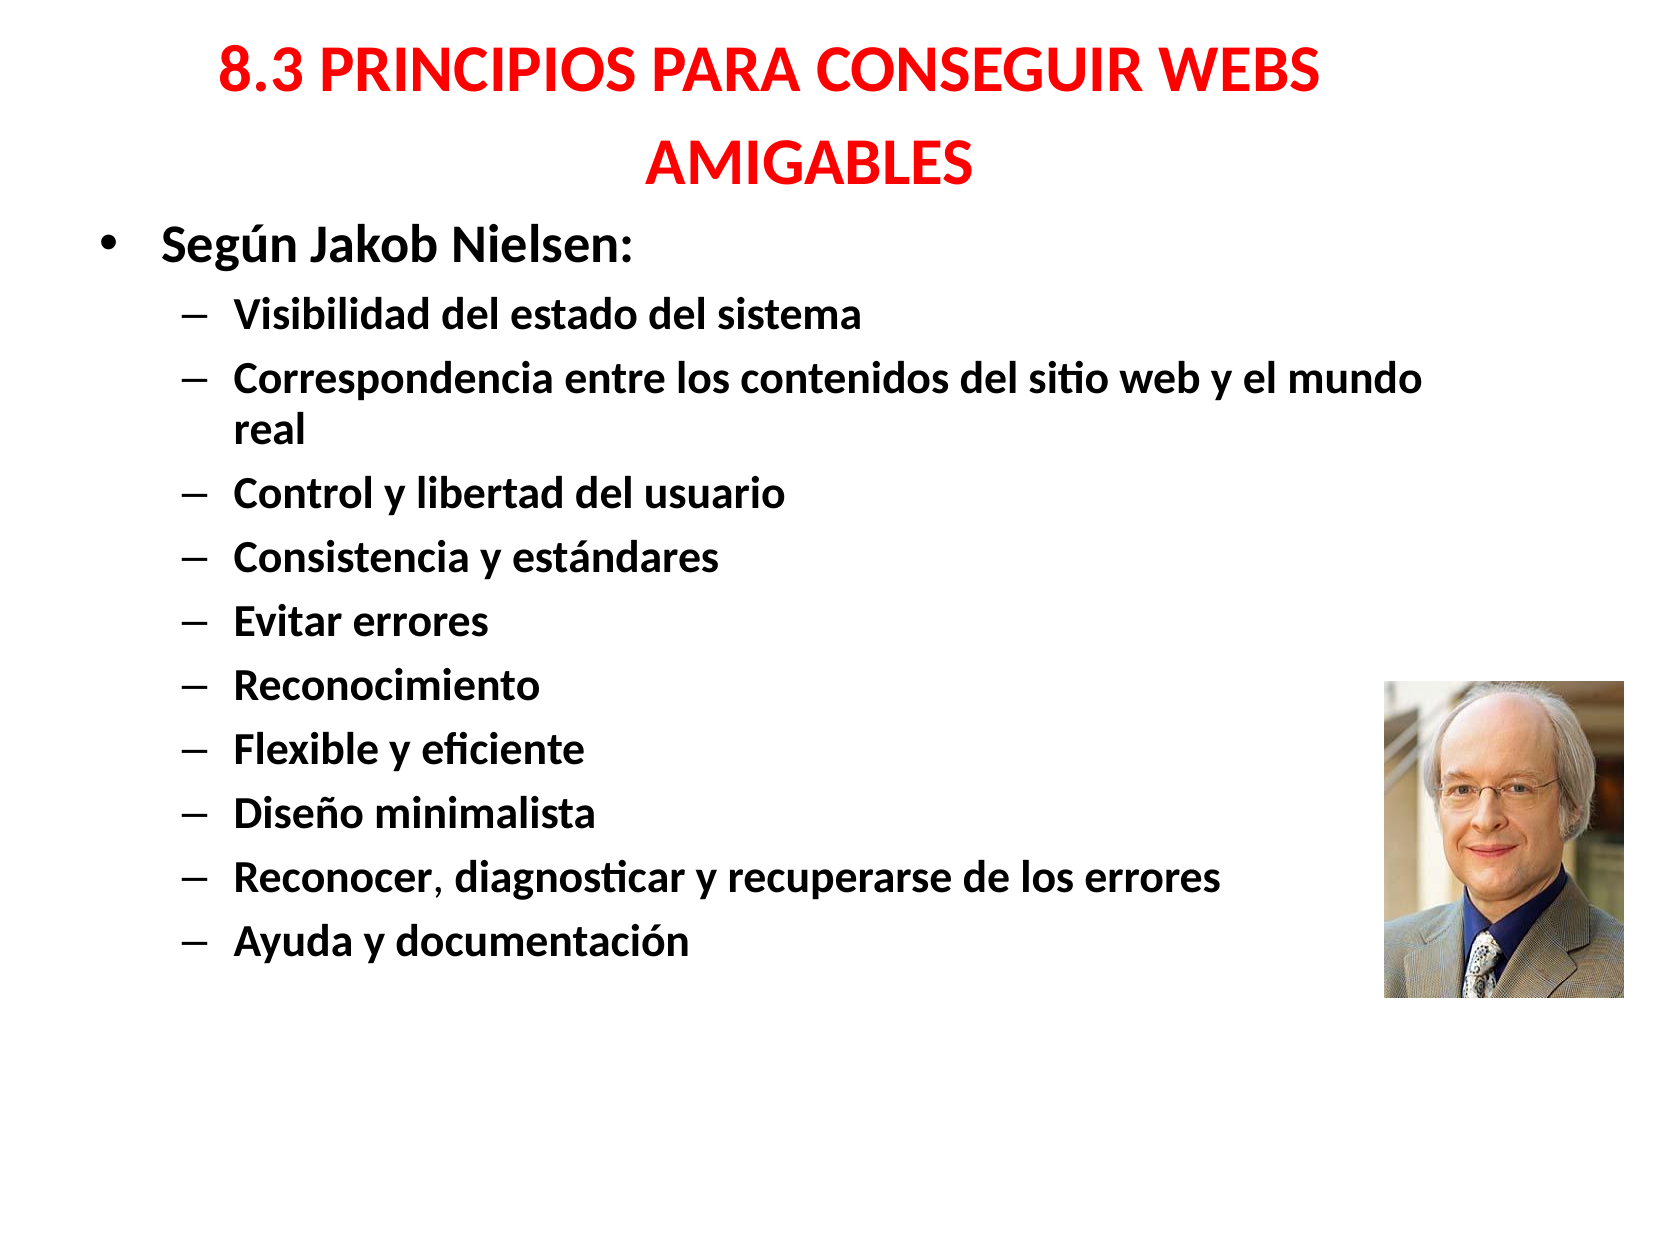

8.3 PRINCIPIOS PARA CONSEGUIR WEBS
AMIGABLES
•
Según Jakob Nielsen:
–
Visibilidad del estado del sistema
–
Correspondencia entre los contenidos del sitio web y el mundo
real
–
Control y libertad del usuario
–
Consistencia y estándares
–
Evitar errores
–
Reconocimiento
–
Flexible y eficiente
–
Diseño minimalista
–
Reconocer, diagnosticar y recuperarse de los errores
–
Ayuda y documentación